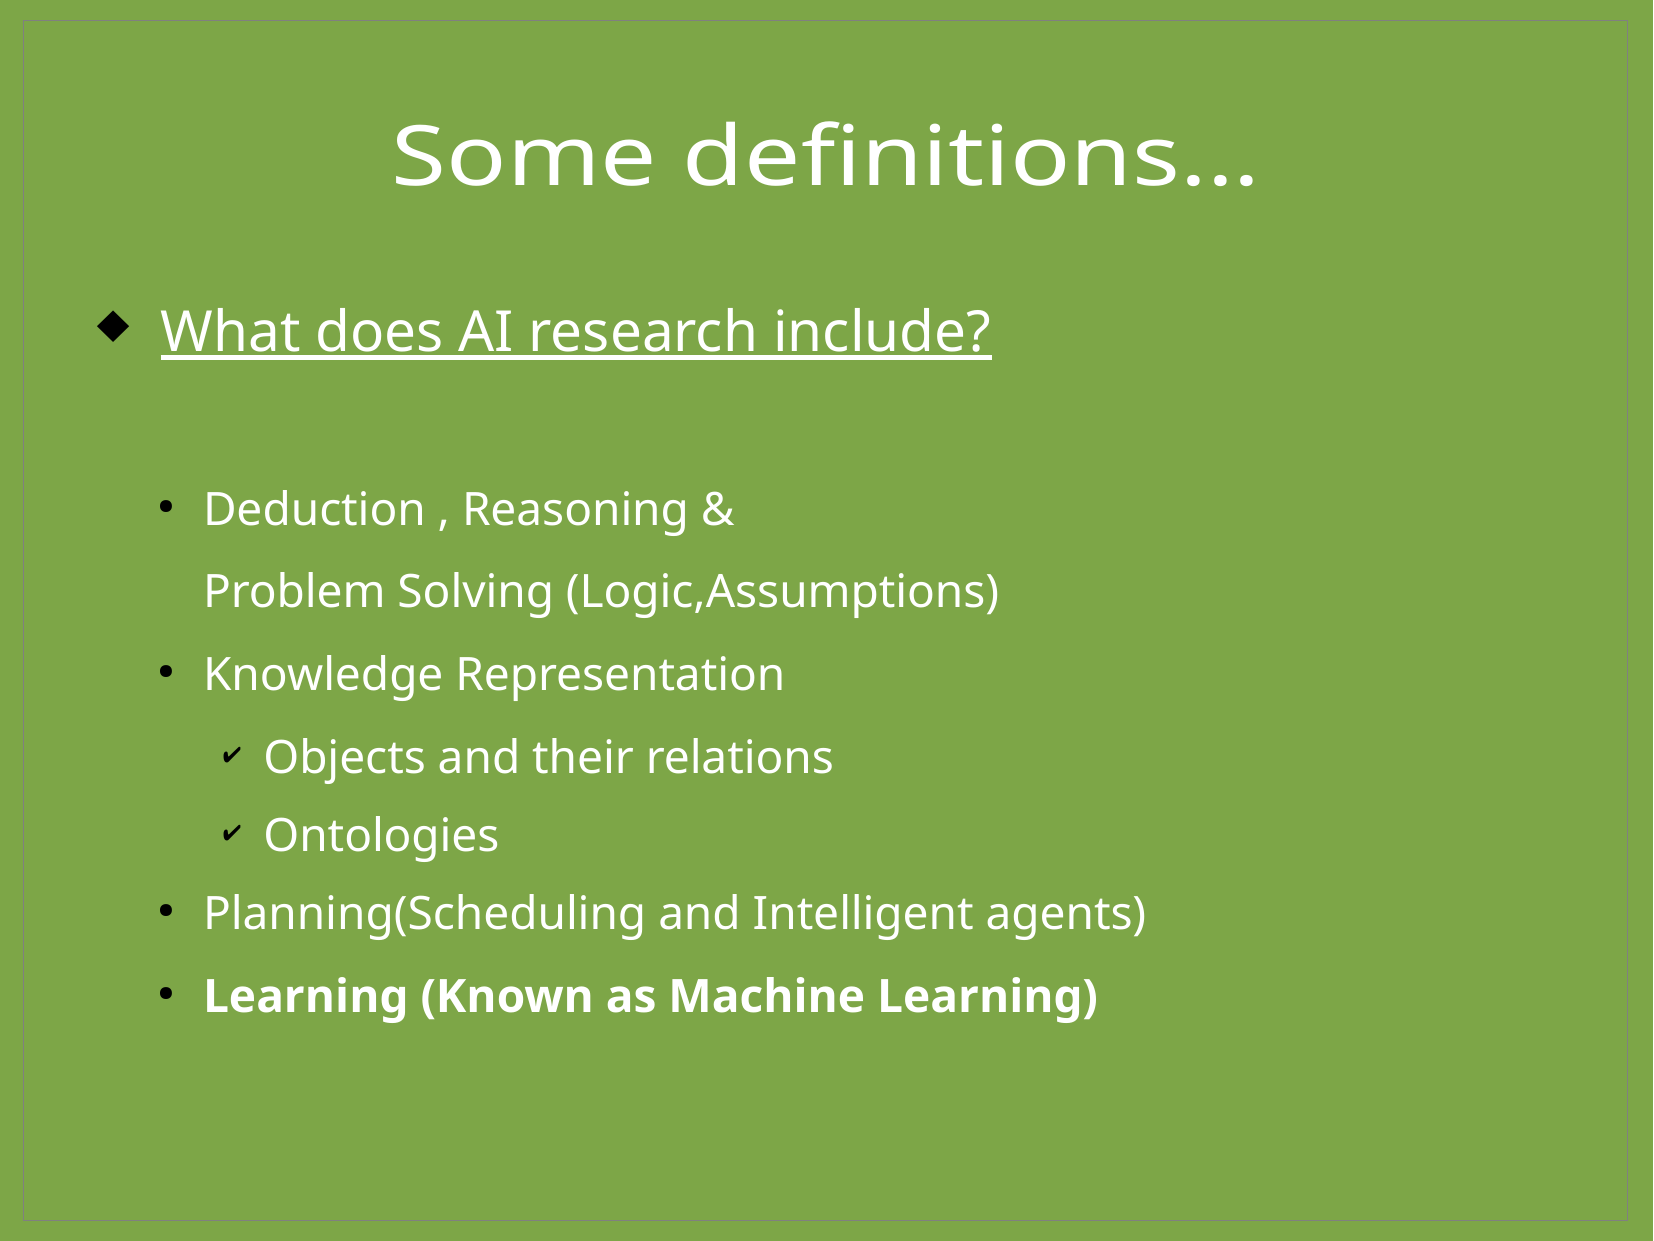

# Some definitions...
 What does AI research include?
Deduction , Reasoning &
Problem Solving (Logic,Assumptions)
Knowledge Representation
Objects and their relations
Ontologies
Planning(Scheduling and Intelligent agents)
Learning (Known as Machine Learning)